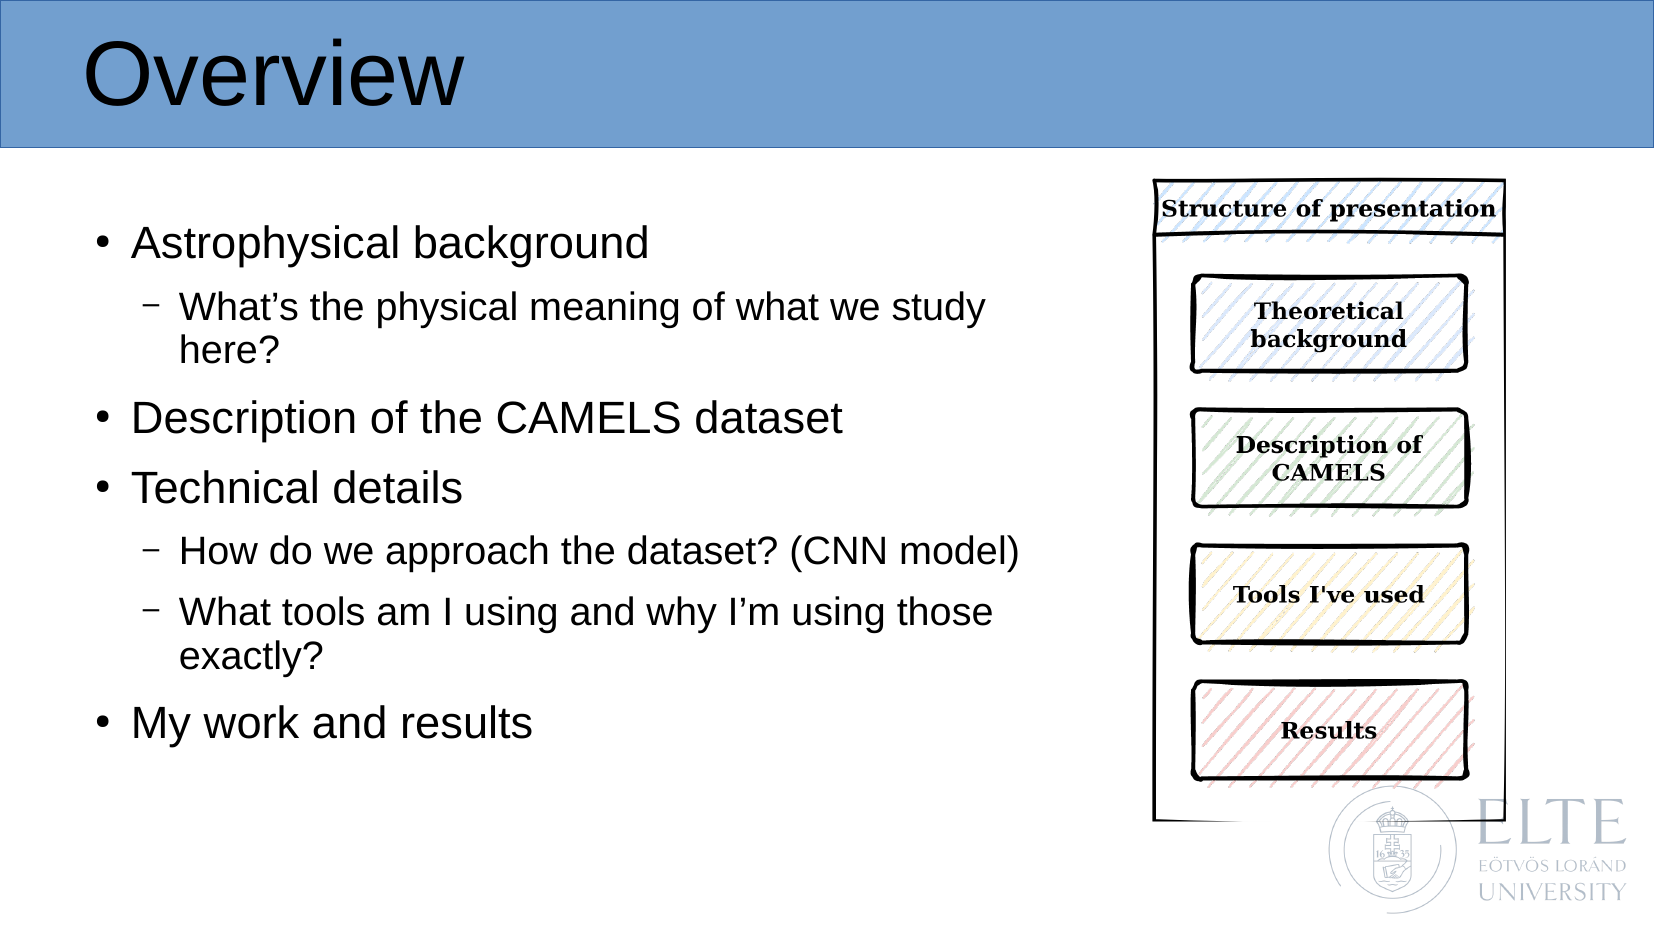

# Overview
Astrophysical background
What’s the physical meaning of what we study here?
Description of the CAMELS dataset
Technical details
How do we approach the dataset? (CNN model)
What tools am I using and why I’m using those exactly?
My work and results